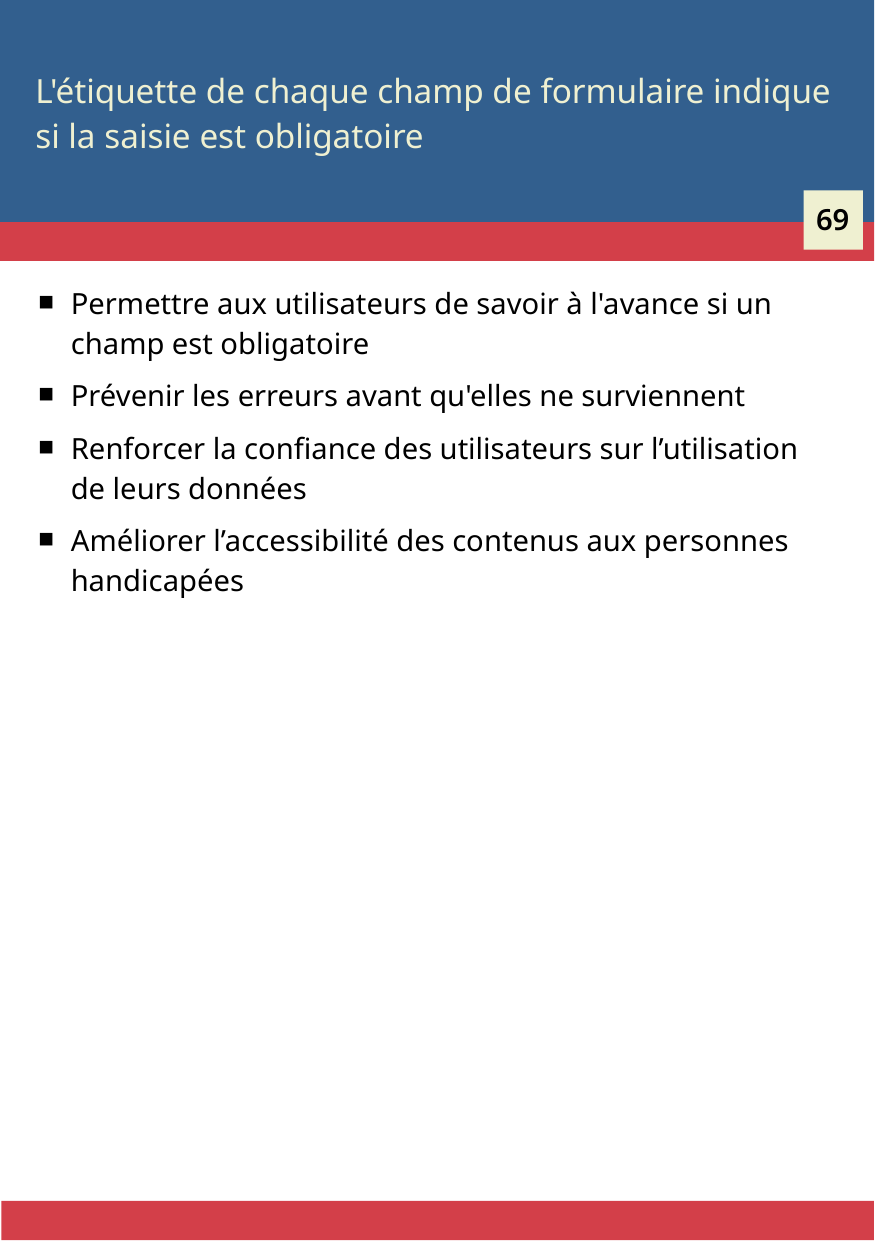

# L'étiquette de chaque champ de formulaire indique si la saisie est obligatoire
69
Permettre aux utilisateurs de savoir à l'avance si un champ est obligatoire
Prévenir les erreurs avant qu'elles ne surviennent
Renforcer la confiance des utilisateurs sur l’utilisation de leurs données
Améliorer l’accessibilité des contenus aux personnes handicapées